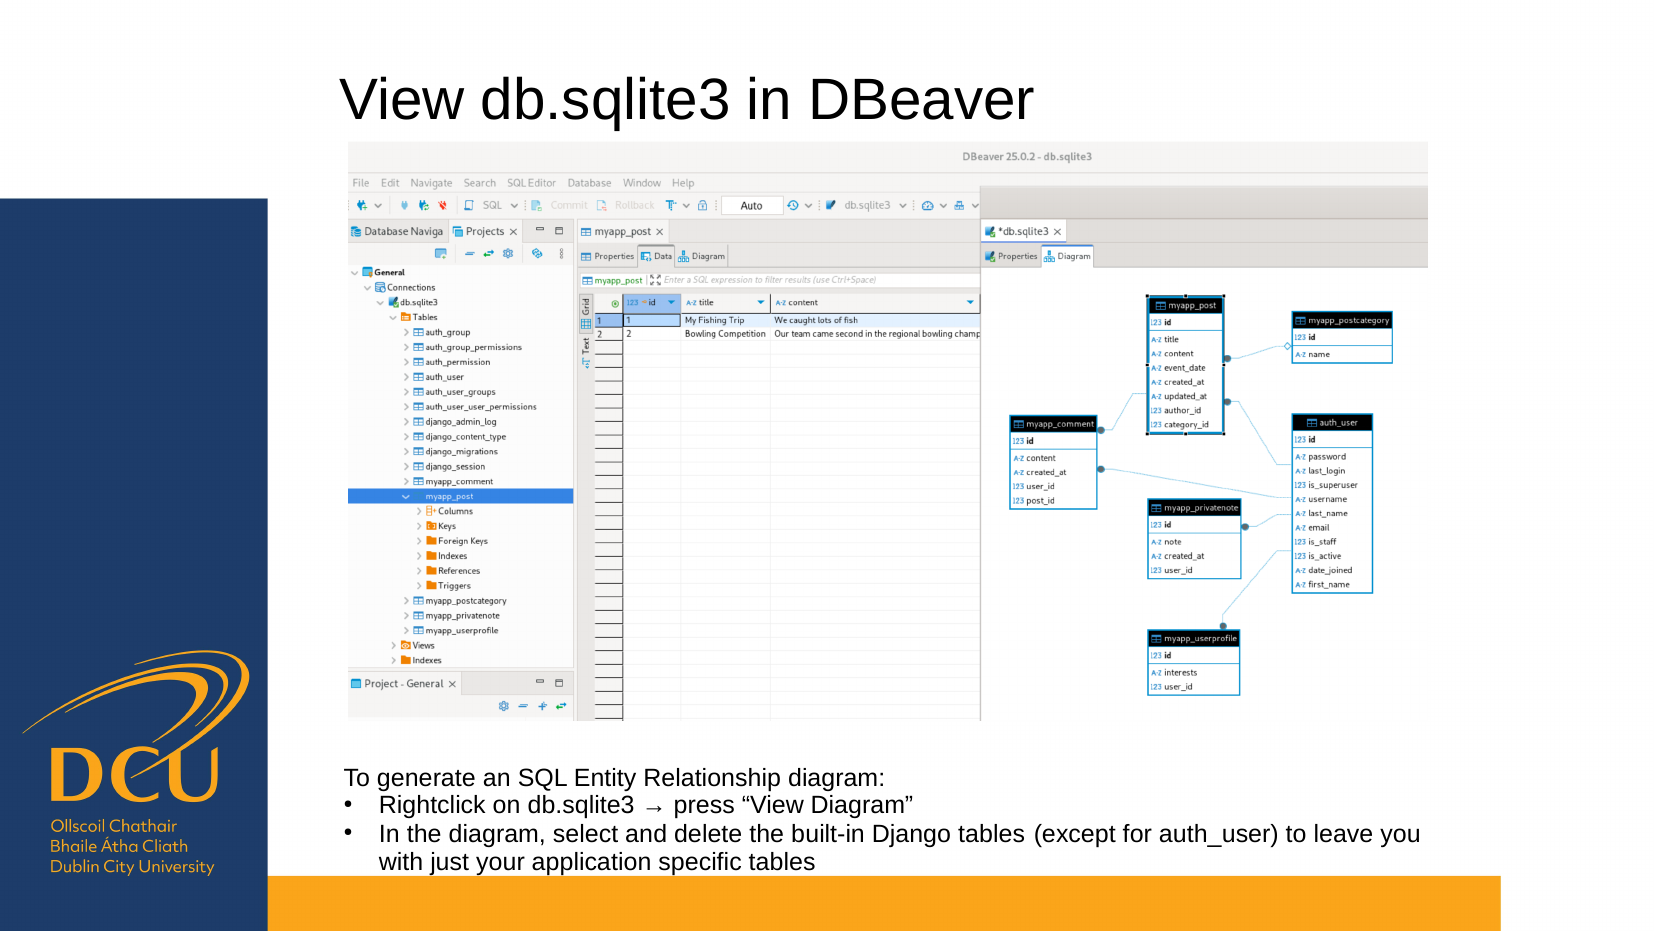

View db.sqlite3 in DBeaver
To generate an SQL Entity Relationship diagram:
Rightclick on db.sqlite3 → press “View Diagram”
In the diagram, select and delete the built-in Django tables (except for auth_user) to leave you with just your application specific tables